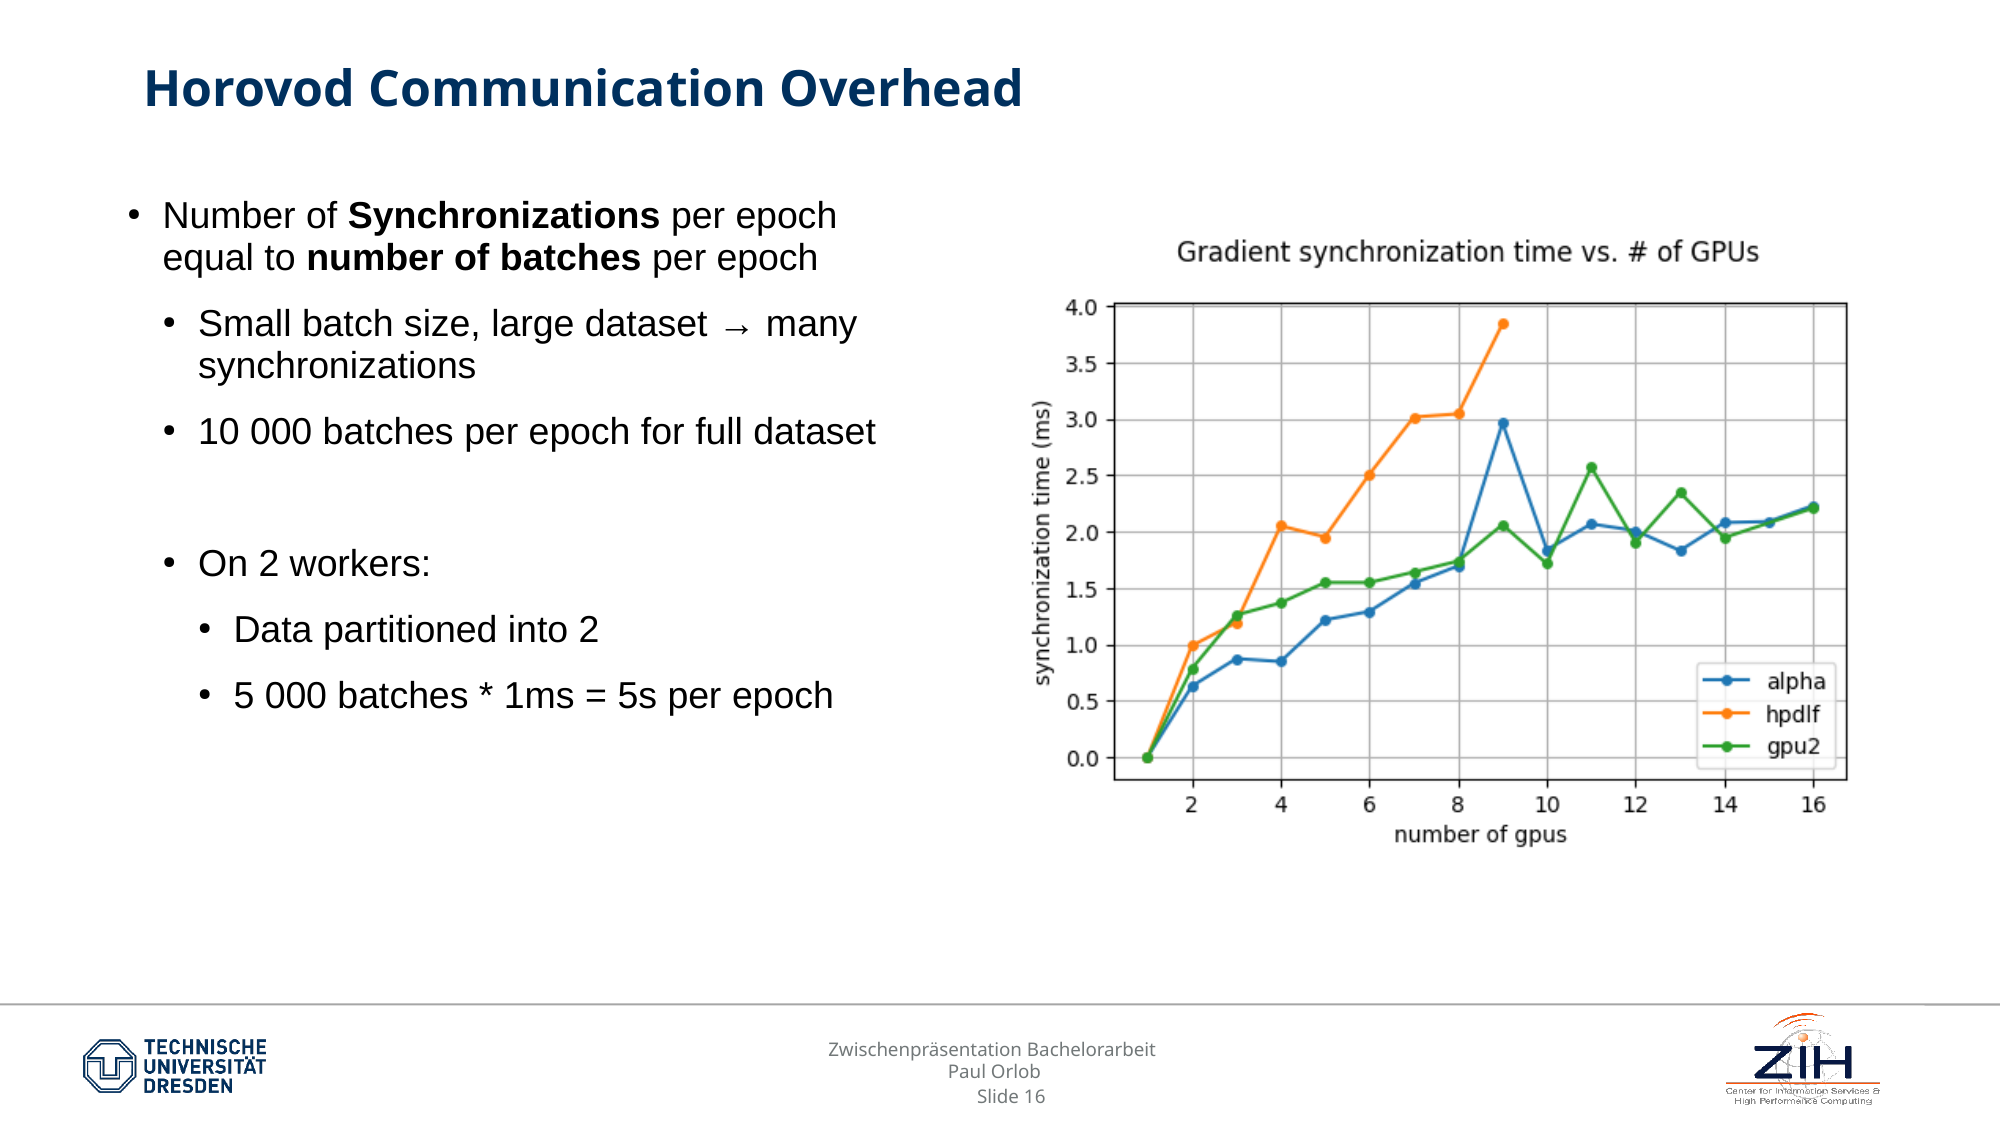

# Horovod Communication Overhead
Number of Synchronizations per epoch equal to number of batches per epoch
Small batch size, large dataset → many synchronizations
10 000 batches per epoch for full dataset
On 2 workers:
Data partitioned into 2
5 000 batches * 1ms = 5s per epoch